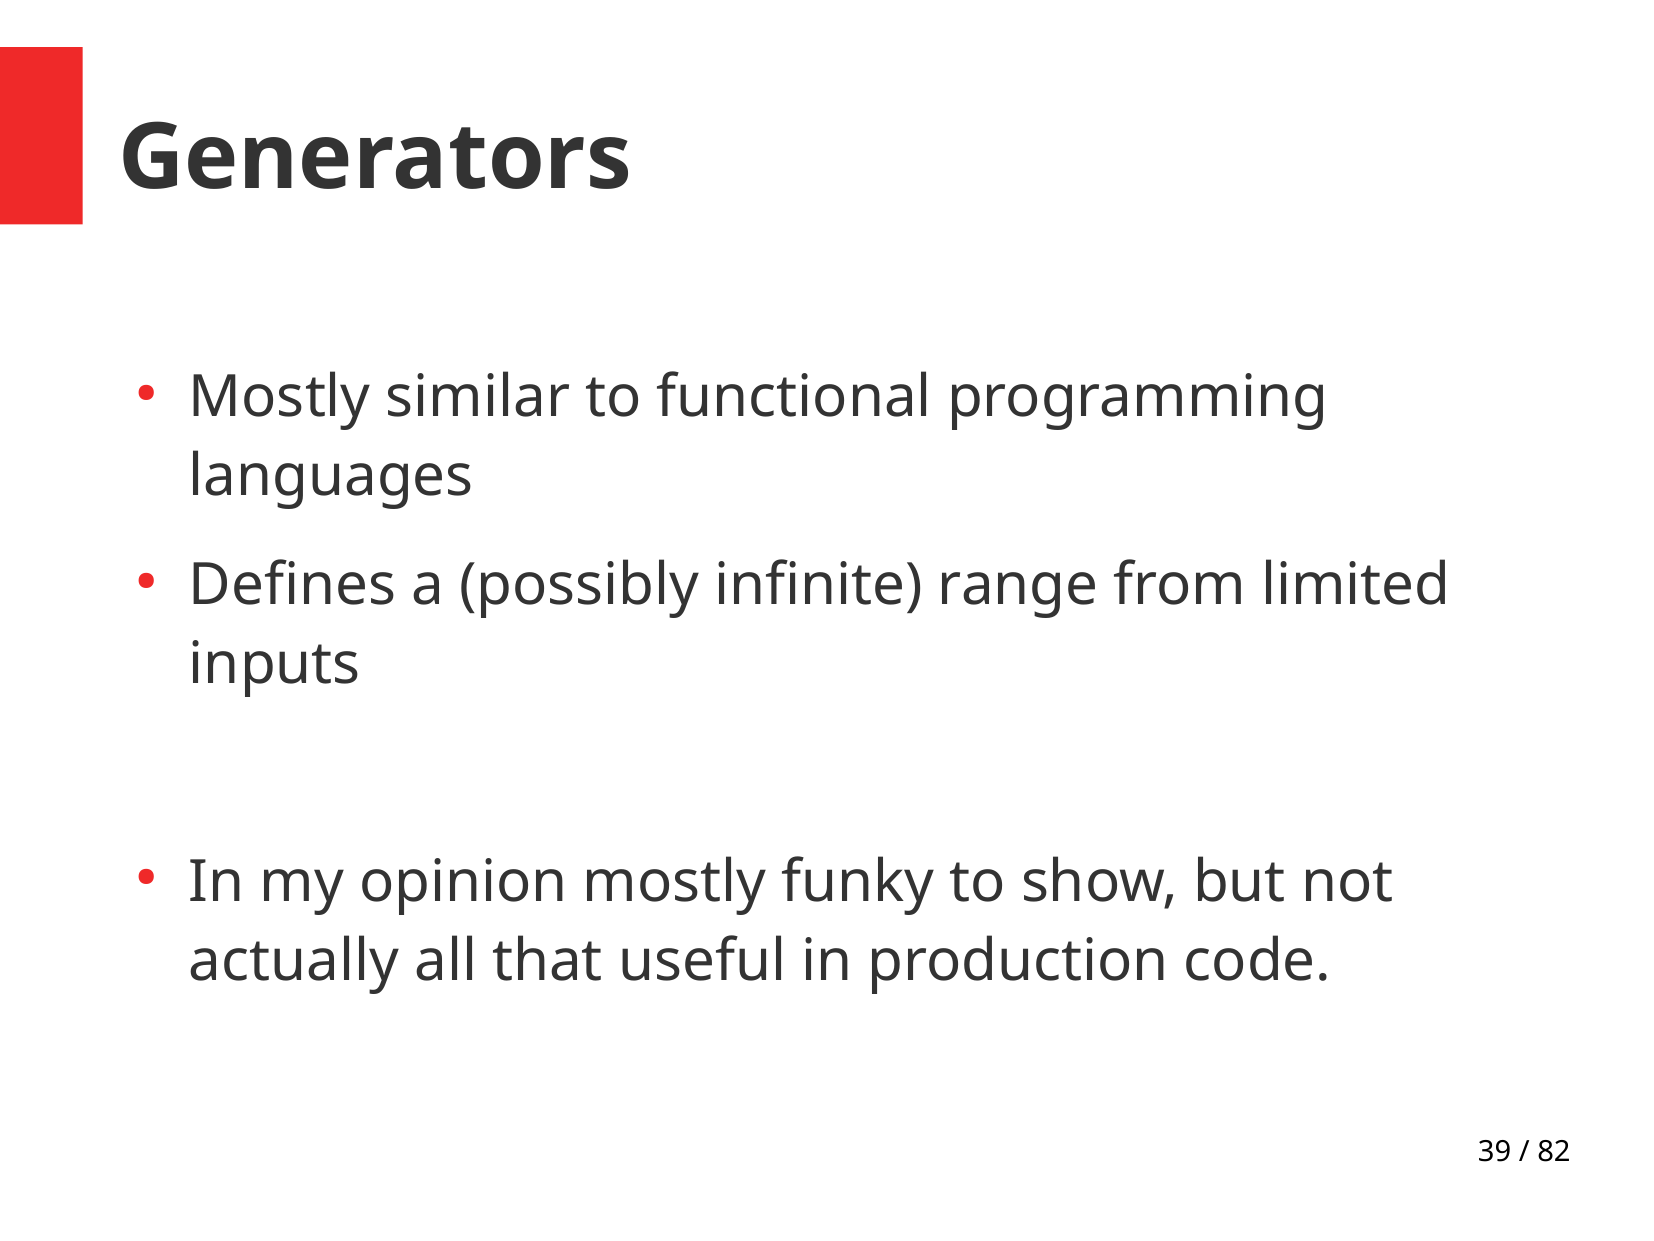

# Generators
Mostly similar to functional programming languages
Defines a (possibly infinite) range from limited inputs
In my opinion mostly funky to show, but not actually all that useful in production code.
39